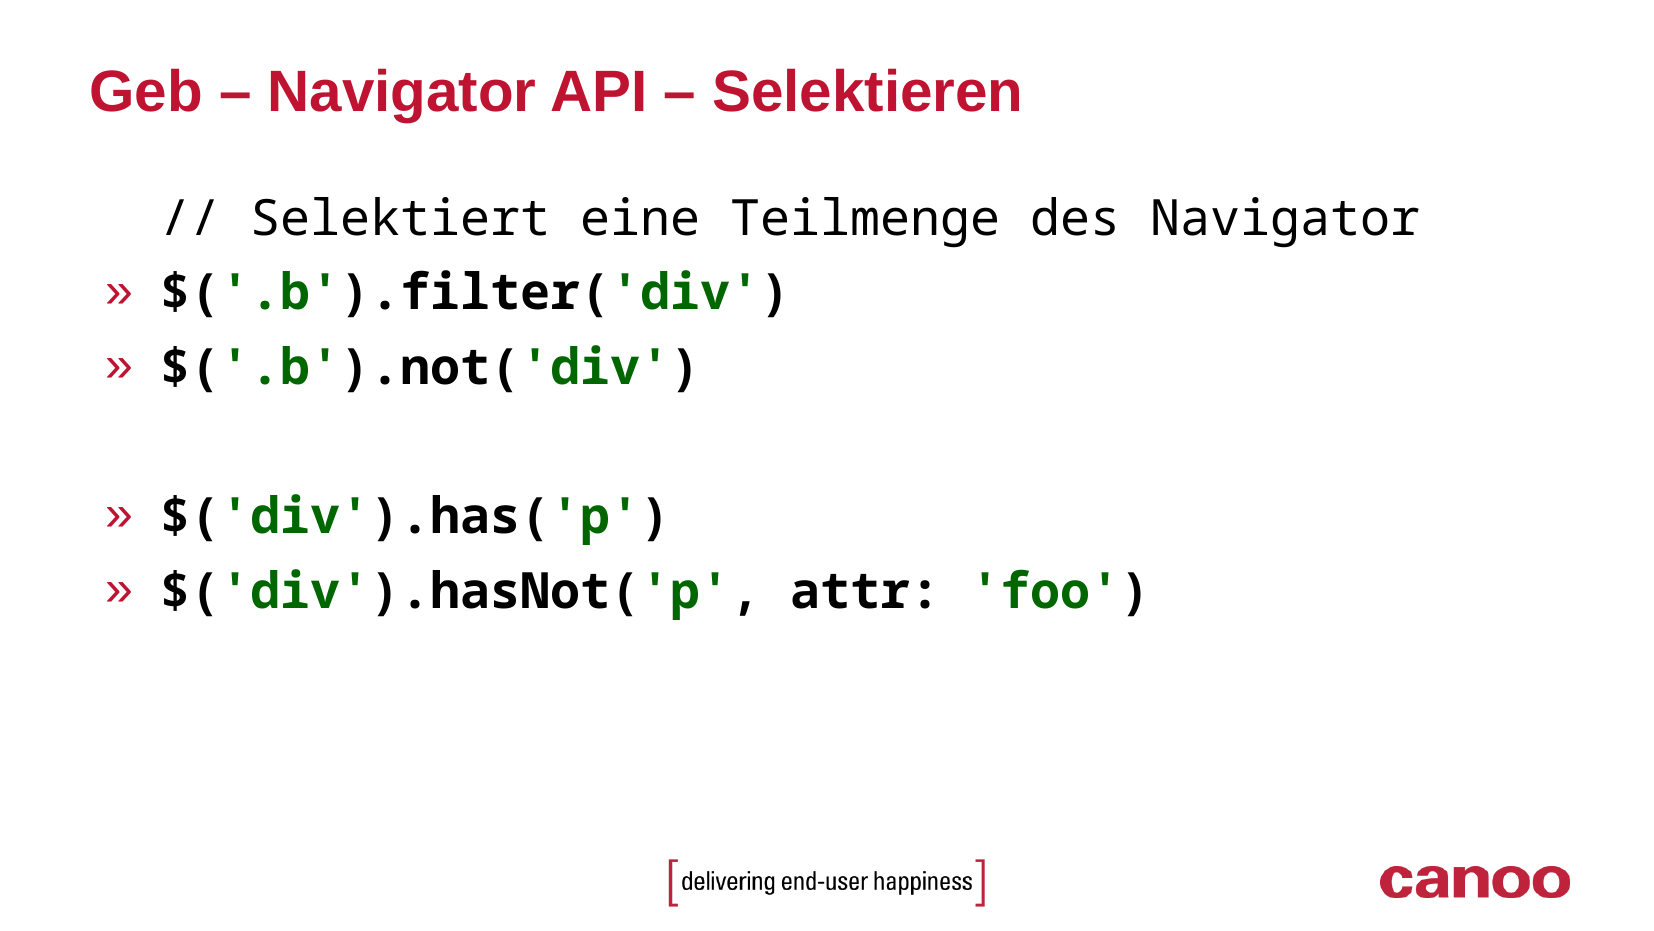

# Geb – Navigator API – Selektieren
// Selektiert eine Teilmenge des Navigator
$('.b').filter('div')
$('.b').not('div')
$('div').has('p')
$('div').hasNot('p', attr: 'foo')